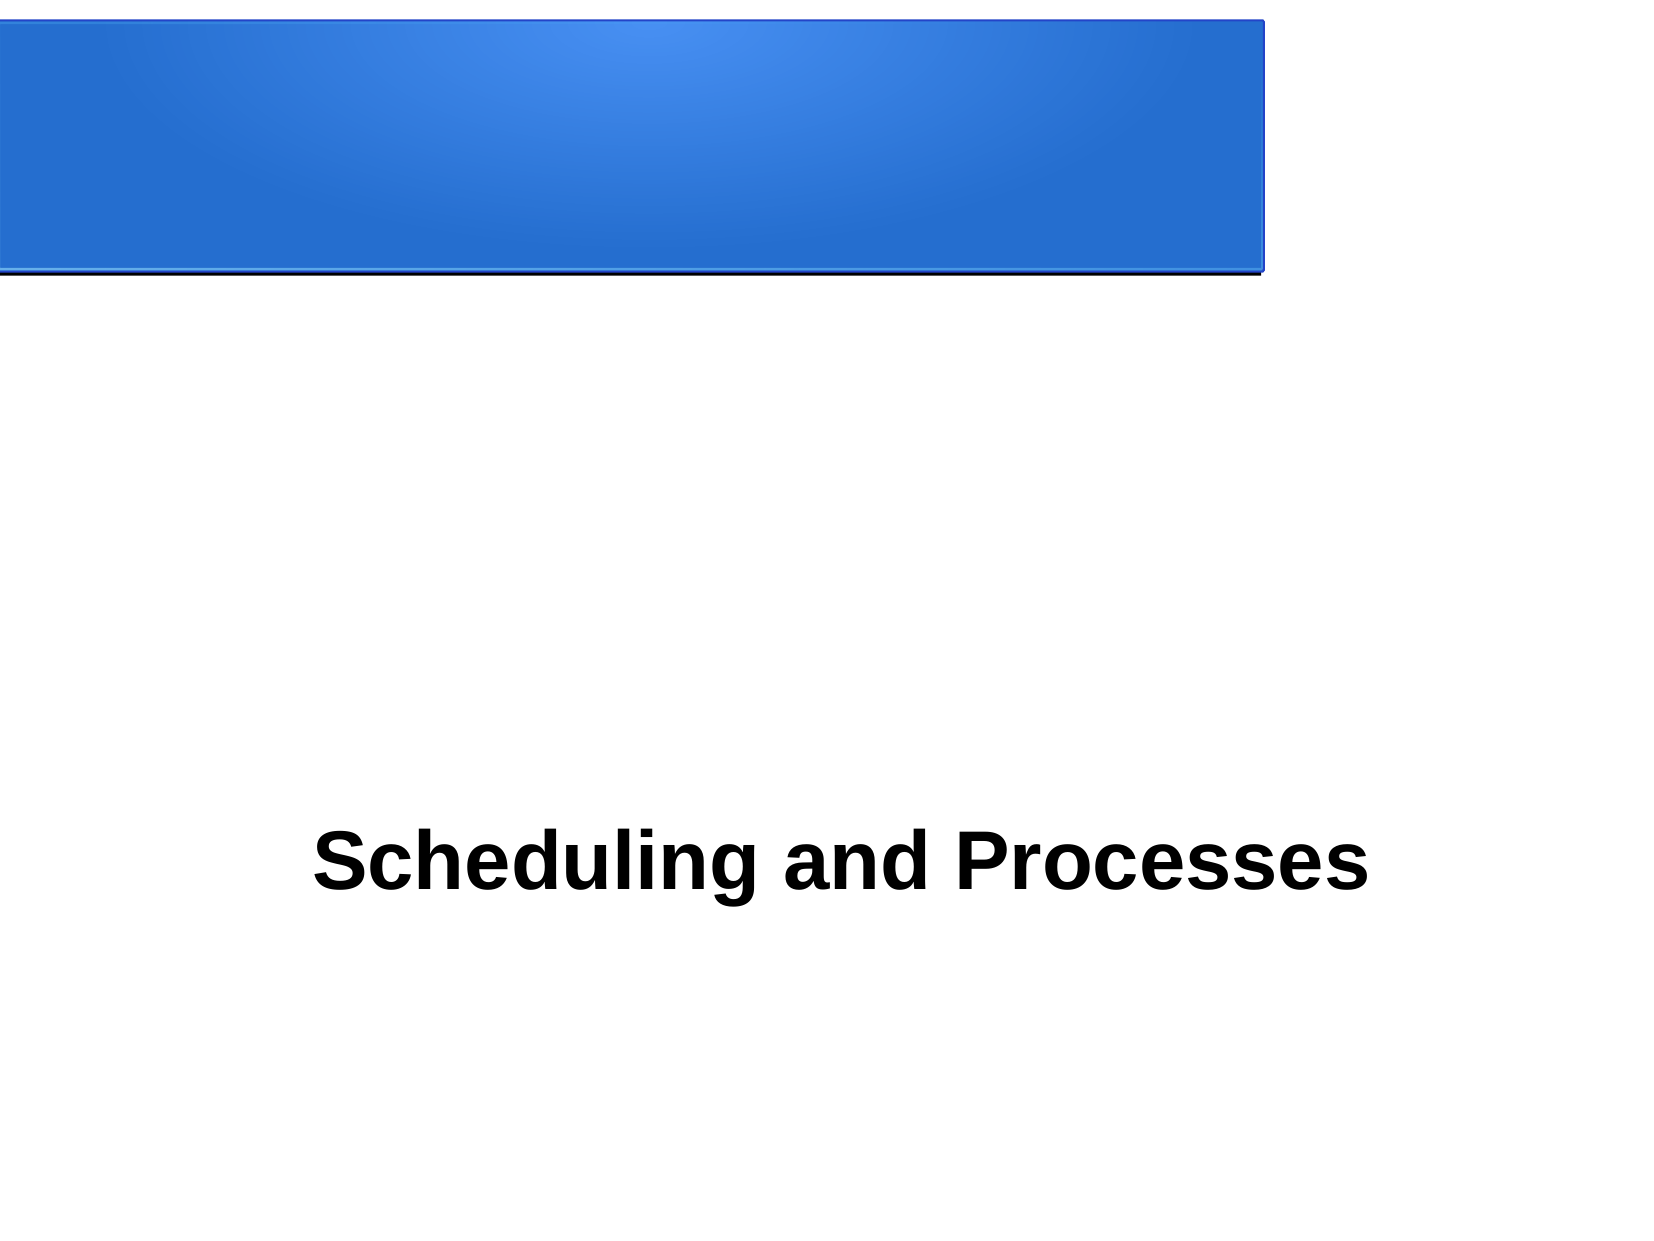

# Scheduling and Processes
Scheduling and Processes